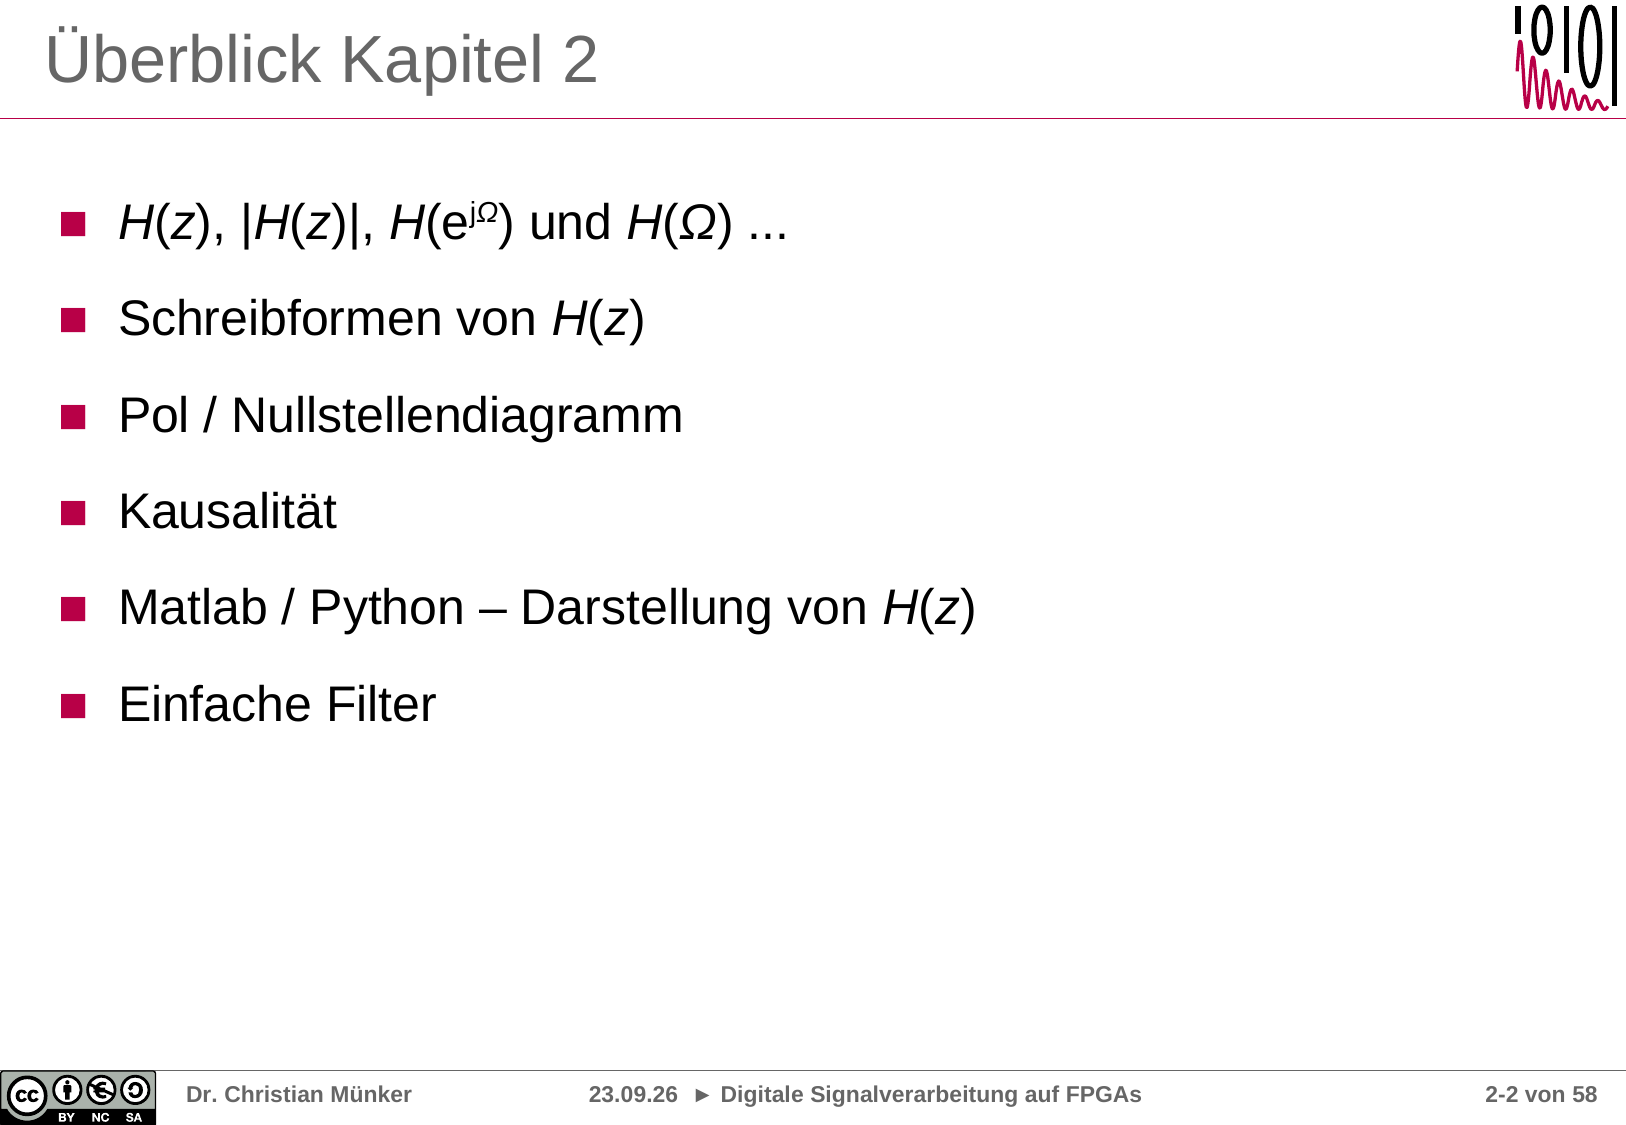

# Überblick Kapitel 2
H(z), |H(z)|, H(ejΩ) und H(Ω) ...
Schreibformen von H(z)
Pol / Nullstellendiagramm
Kausalität
Matlab / Python – Darstellung von H(z)
Einfache Filter